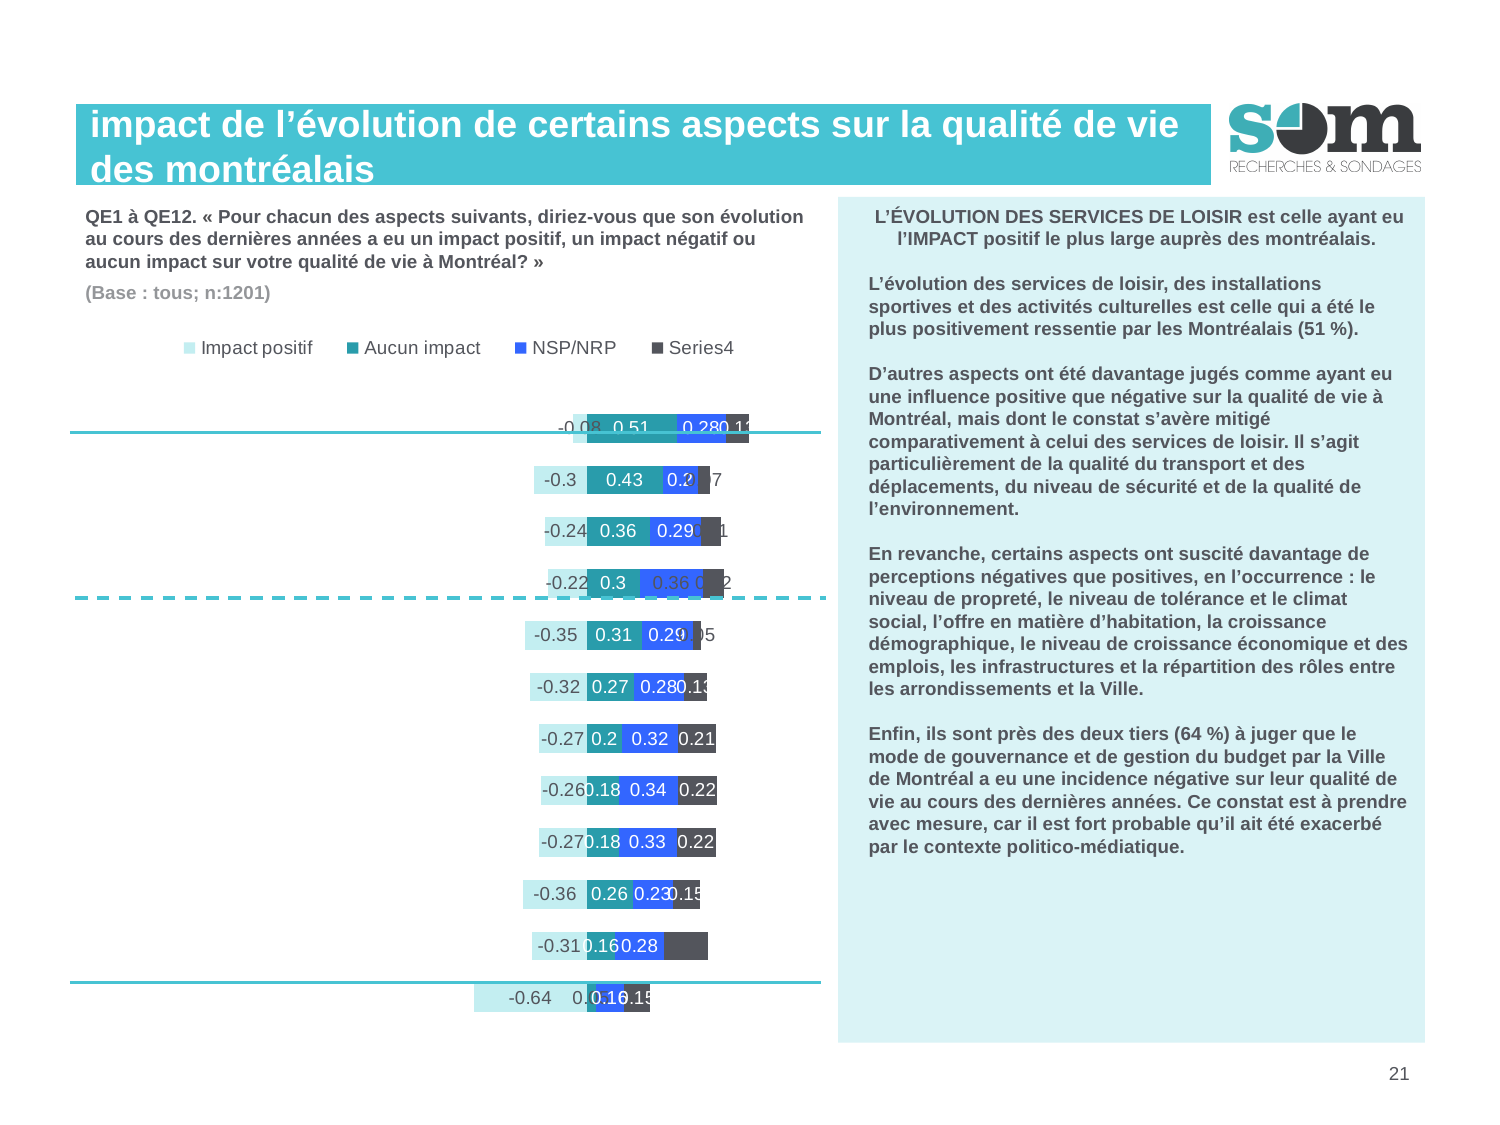

impact de l’évolution de certains aspects sur la qualité de vie des montréalais
QE1 à QE12. « Pour chacun des aspects suivants, diriez-vous que son évolution au cours des dernières années a eu un impact positif, un impact négatif ou aucun impact sur votre qualité de vie à Montréal? »
(Base : tous; n:1201)
# L’ÉVOLUTION DES SERVICES DE LOISIR est celle ayant eu l’IMPACT positif le plus large auprès des montréalais.
L’évolution des services de loisir, des installations sportives et des activités culturelles est celle qui a été le plus positivement ressentie par les Montréalais (51 %).
D’autres aspects ont été davantage jugés comme ayant eu une influence positive que négative sur la qualité de vie à Montréal, mais dont le constat s’avère mitigé comparativement à celui des services de loisir. Il s’agit particulièrement de la qualité du transport et des déplacements, du niveau de sécurité et de la qualité de l’environnement.
En revanche, certains aspects ont suscité davantage de perceptions négatives que positives, en l’occurrence : le niveau de propreté, le niveau de tolérance et le climat social, l’offre en matière d’habitation, la croissance démographique, le niveau de croissance économique et des emplois, les infrastructures et la répartition des rôles entre les arrondissements et la Ville.
Enfin, ils sont près des deux tiers (64 %) à juger que le mode de gouvernance et de gestion du budget par la Ville de Montréal a eu une incidence négative sur leur qualité de vie au cours des dernières années. Ce constat est à prendre avec mesure, car il est fort probable qu’il ait été exacerbé par le contexte politico-médiatique.
### Chart
| Category | Impact positif | Aucun impact | NSP/NRP | |
|---|---|---|---|---|
| Gestion du budget par la Ville de Montréal et son mode de gouvernance | -0.64 | 0.05 | 0.16 | 0.15 |
| Répartition des services fournis entre les arrondissements et la Ville | -0.31 | 0.16 | 0.28 | 0.25 |
| Renouvellement des infrastructures | -0.36 | 0.26 | 0.23 | 0.15 |
| Croissance économique et croissance des emplois | -0.27 | 0.18 | 0.33 | 0.22 |
| Niveau de croissance démographqiue | -0.26 | 0.18 | 0.34 | 0.22 |
| Accès, choix et qualité de l’offre en matière d’habitation | -0.27 | 0.2 | 0.32 | 0.21 |
| Niveau de tolérance et climat social | -0.32 | 0.27 | 0.28 | 0.13 |
| Niveau de propreté | -0.35 | 0.31 | 0.29 | 0.05 |
| Qualité de l’environnement | -0.22 | 0.3 | 0.36 | 0.12 |
| Niveau de sécurité | -0.24 | 0.36 | 0.29 | 0.11 |
| Qualité du transport public et fluidité des déplacements | -0.3 | 0.43 | 0.2 | 0.07 |
| Services de loisir, installations sportives et activités culturelles | -0.08 | 0.51 | 0.28 | 0.13 |